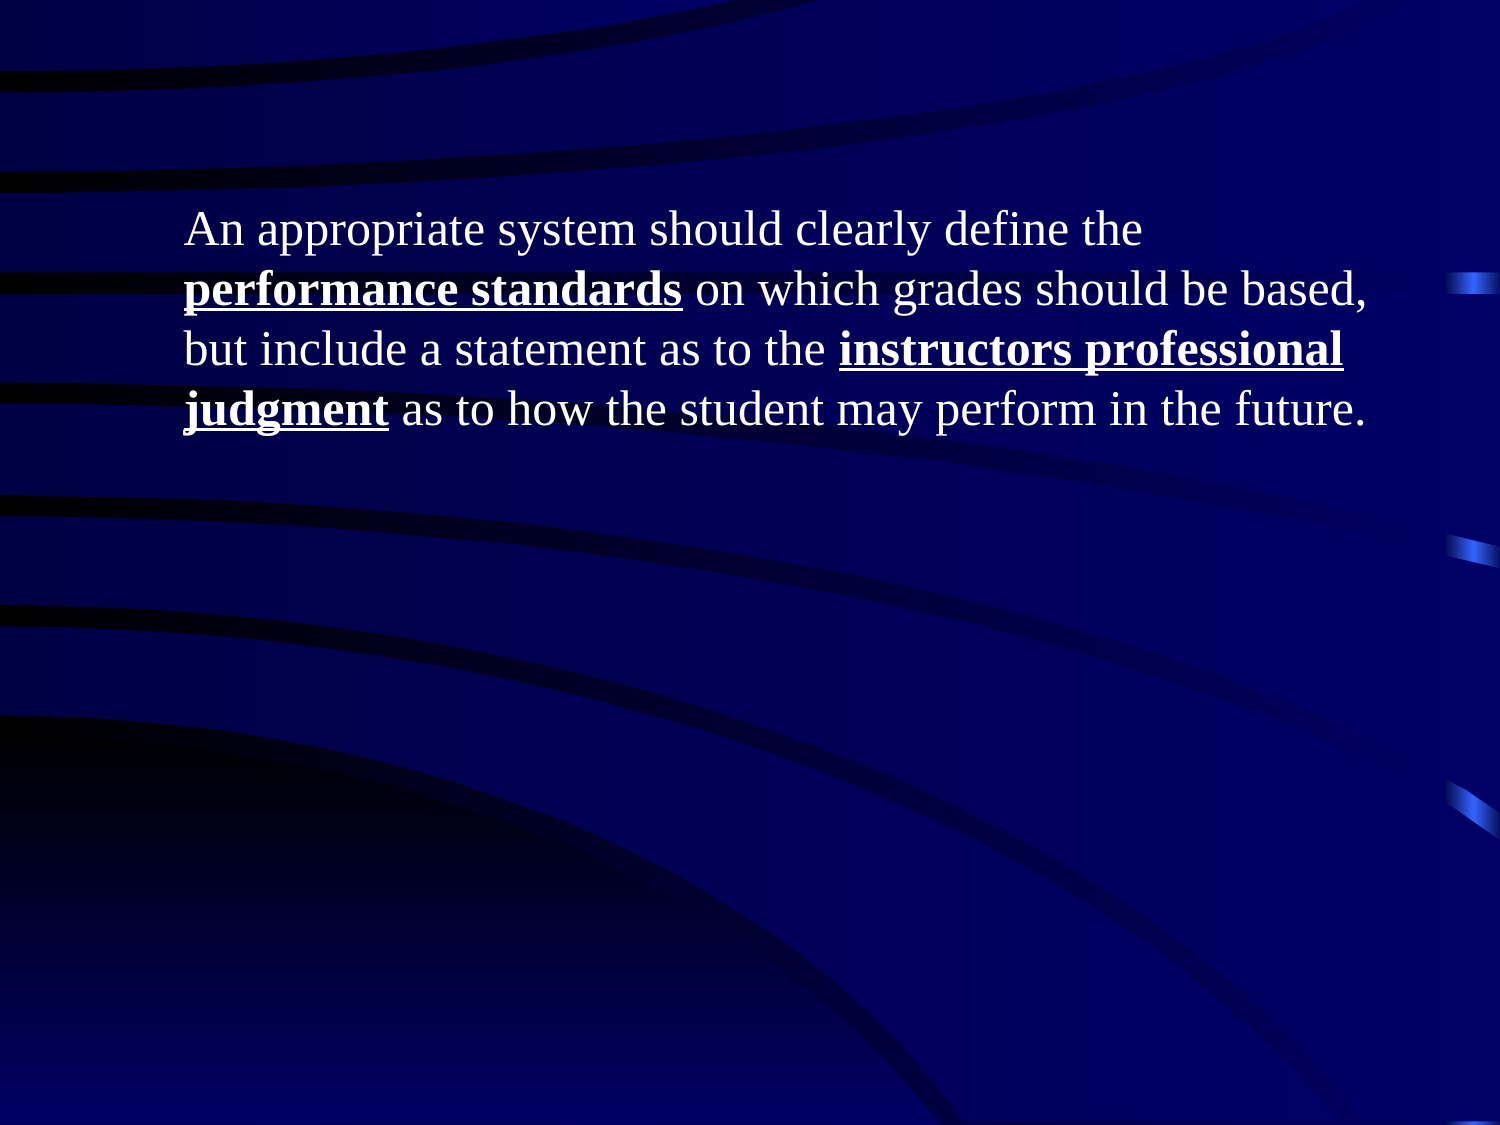

#
	An appropriate system should clearly define the performance standards on which grades should be based, but include a statement as to the instructors professional judgment as to how the student may perform in the future.